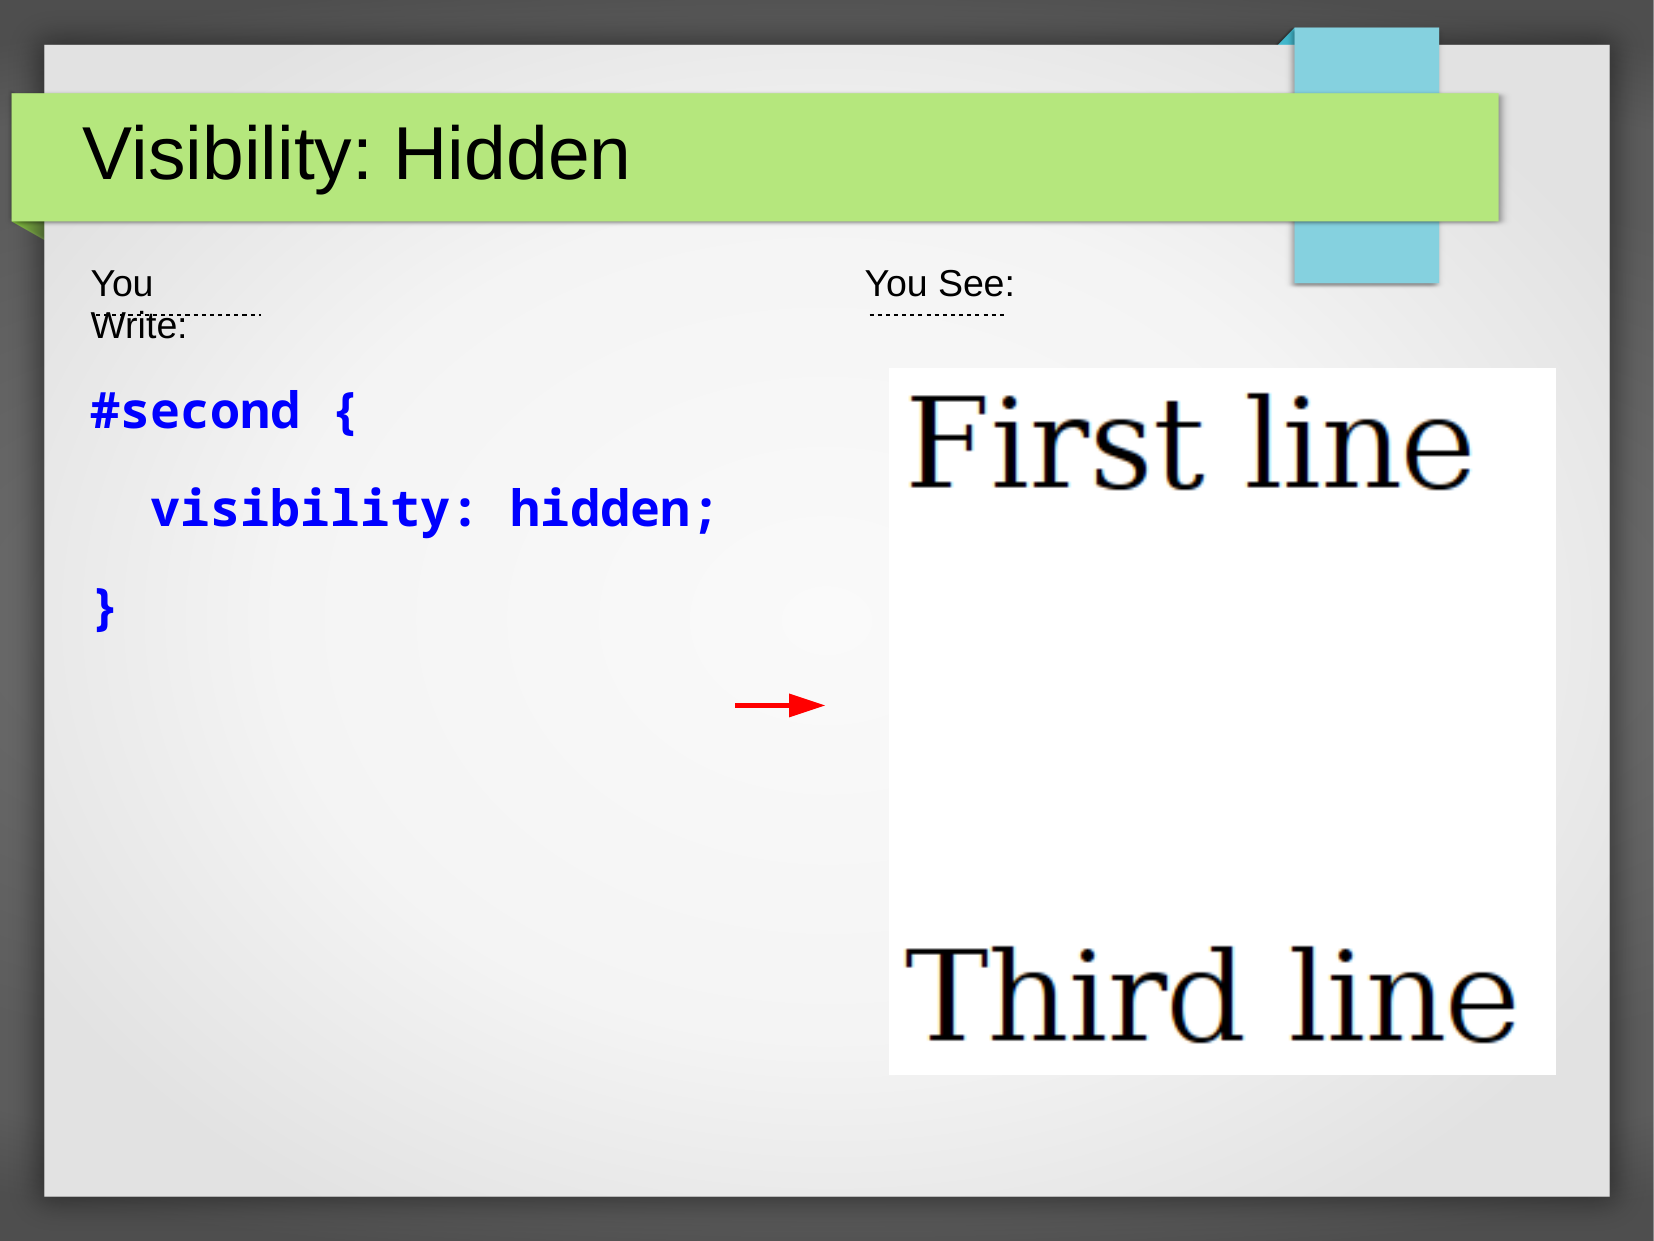

# Visibility: Hidden
You Write:
You See:
#second {
 visibility: hidden;
}